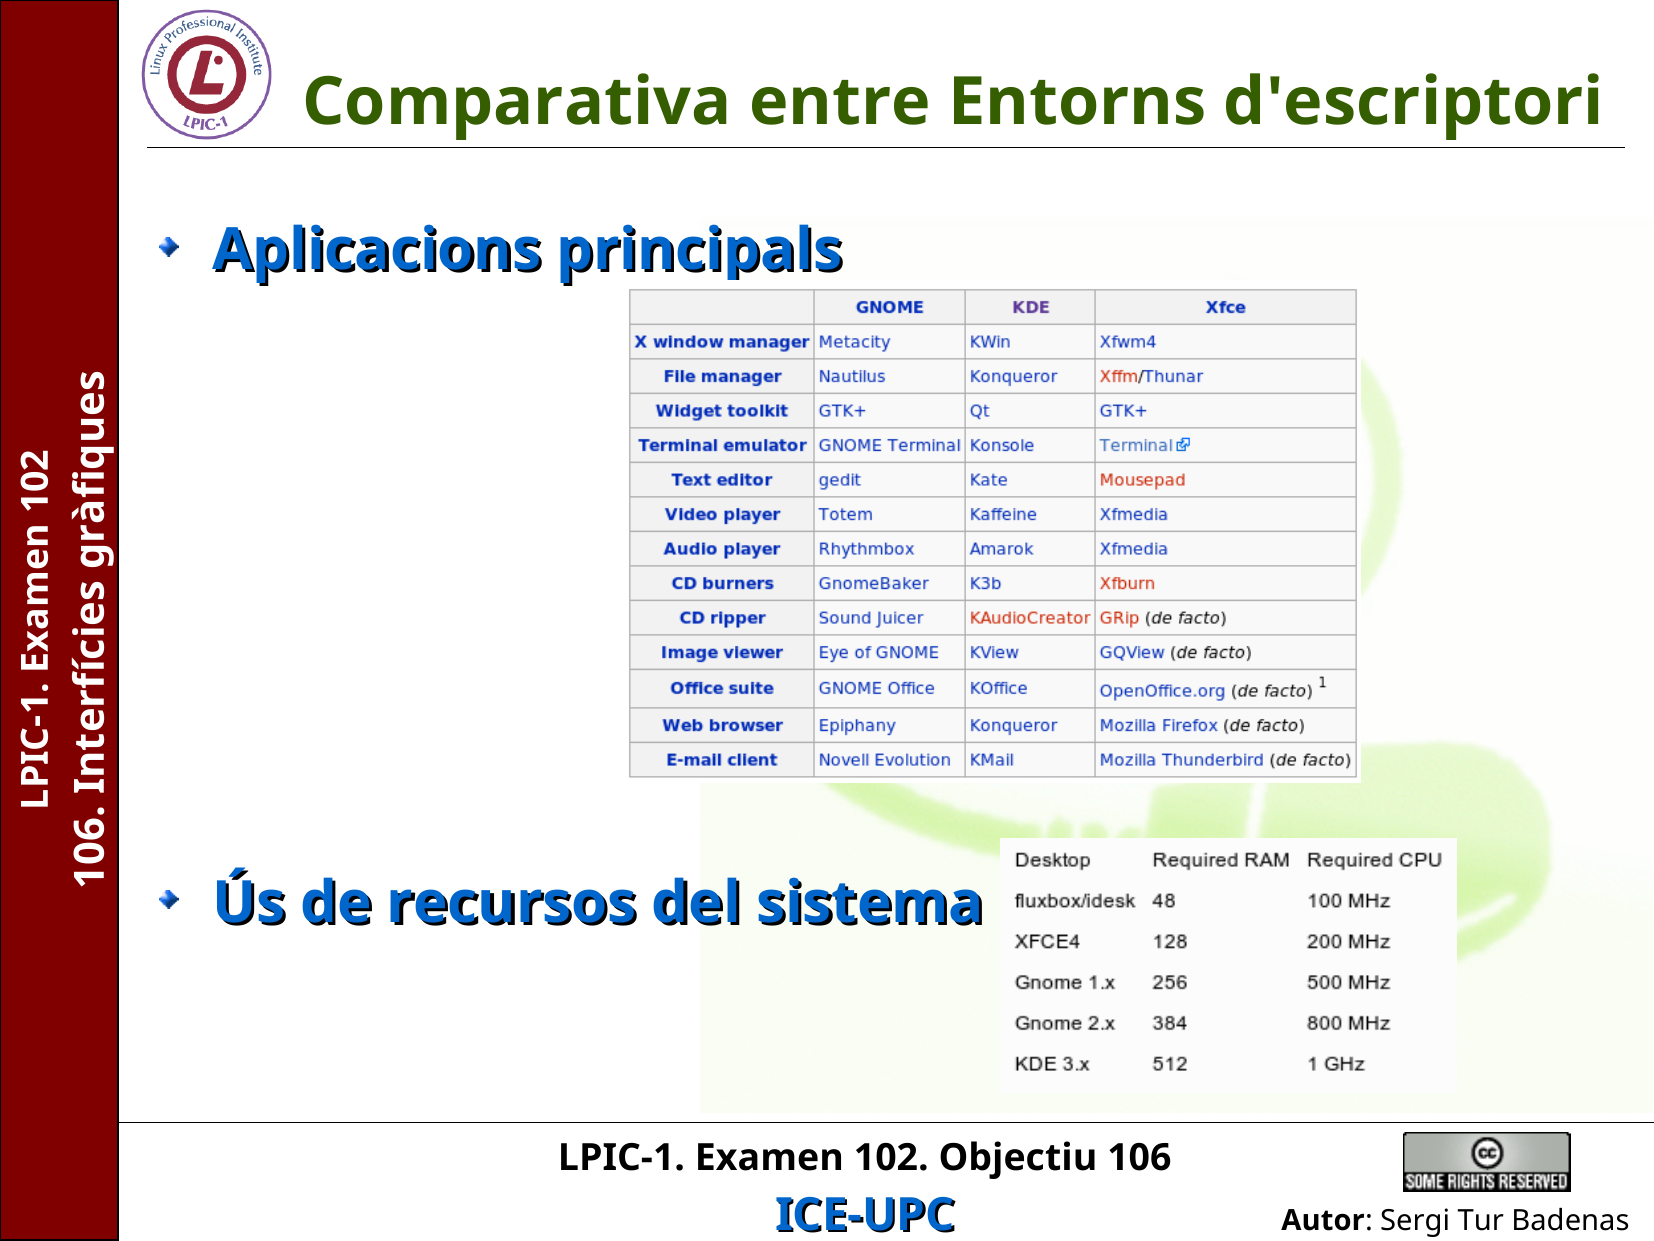

# Comparativa entre Entorns d'escriptori
Aplicacions principals
Ús de recursos del sistema